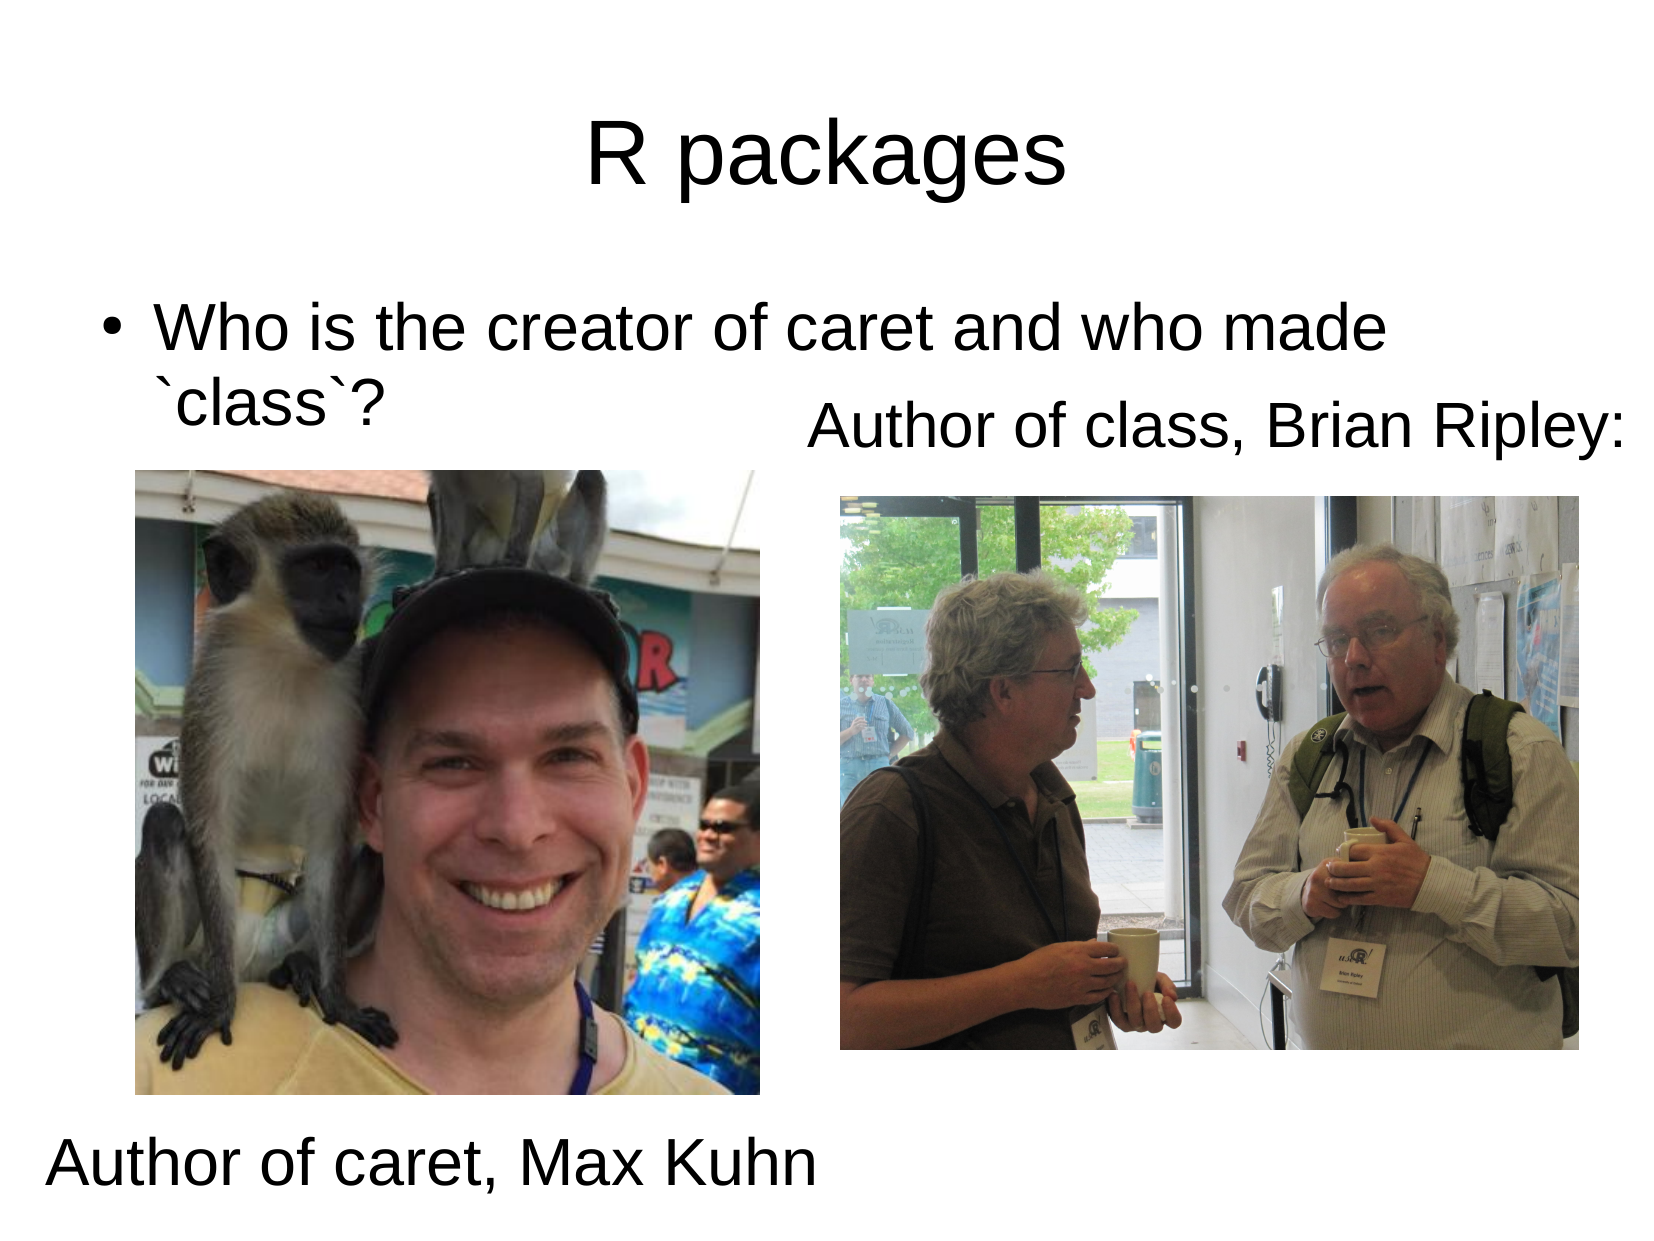

# R packages
Who is the creator of caret and who made `class`?
Author of class, Brian Ripley:
Author of caret, Max Kuhn